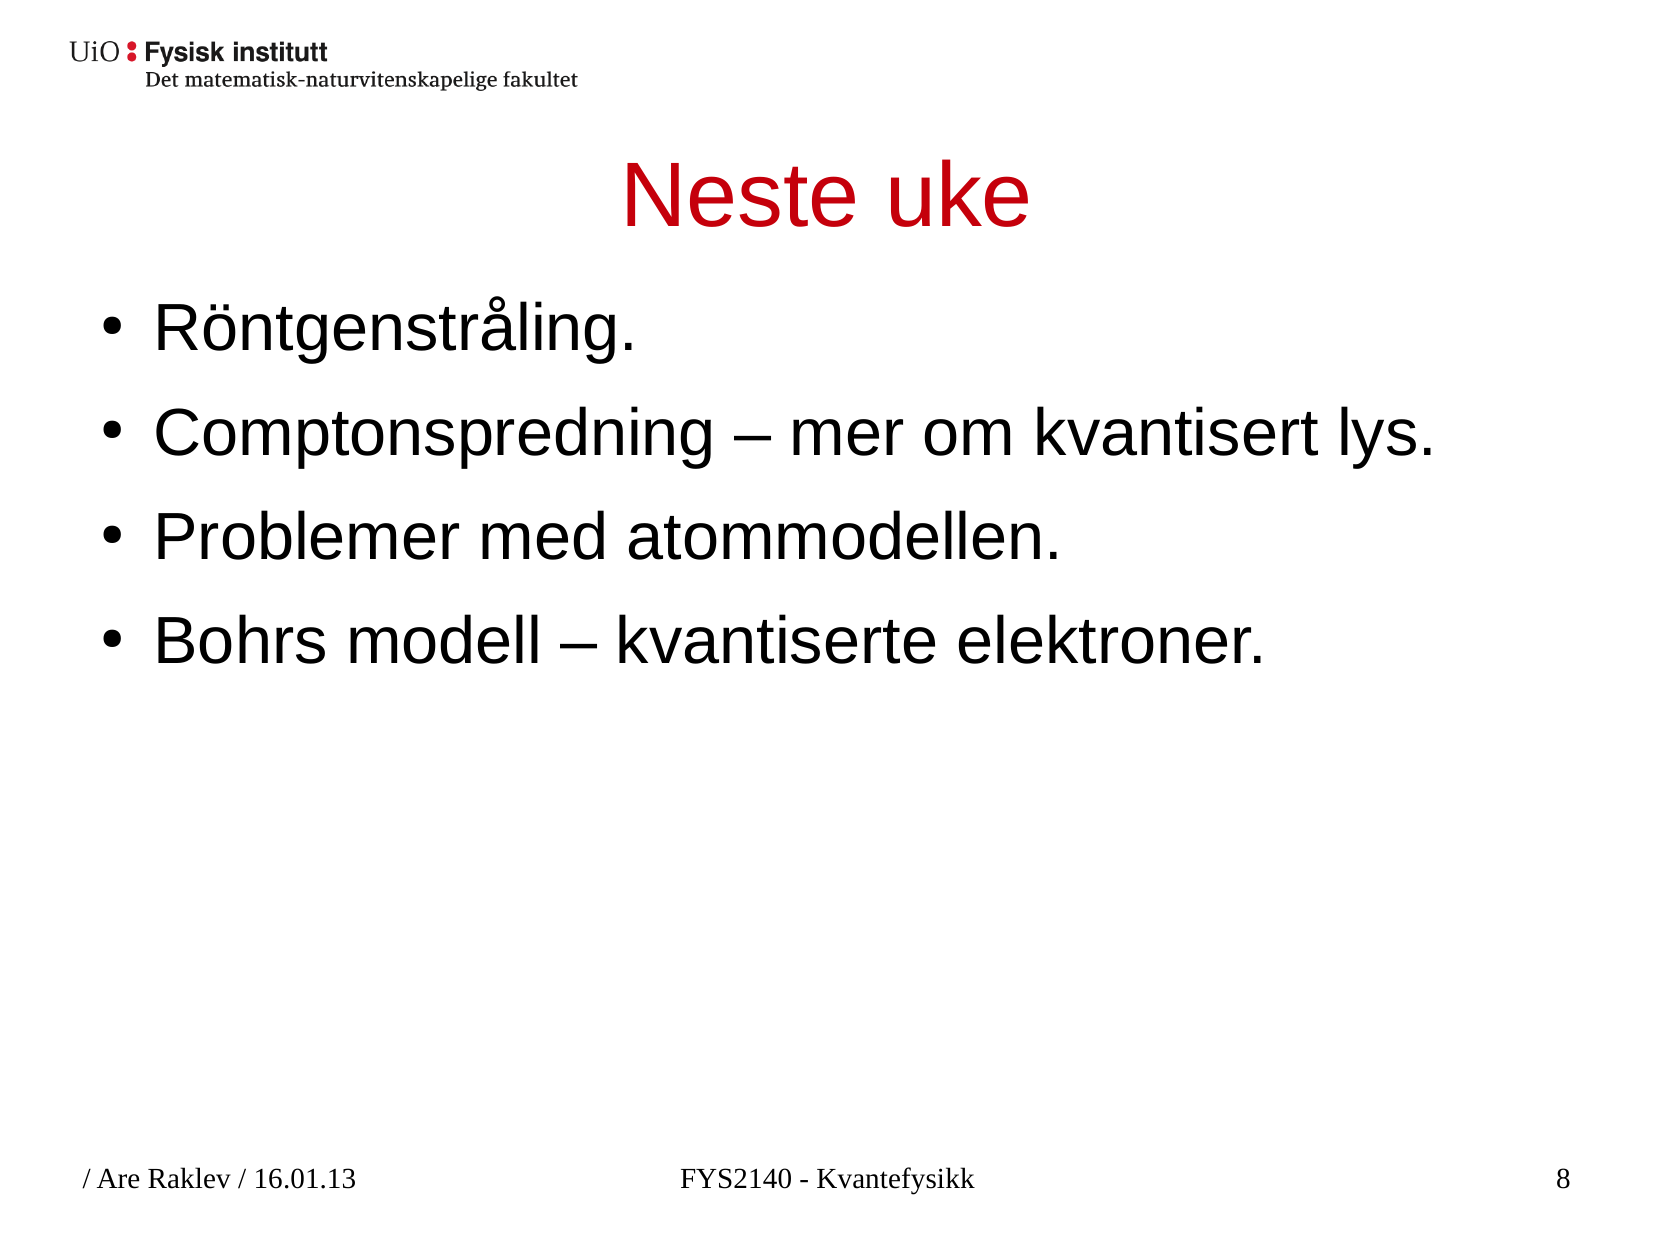

# Neste uke
Röntgenstråling.
Comptonspredning – mer om kvantisert lys.
Problemer med atommodellen.
Bohrs modell – kvantiserte elektroner.
/ Are Raklev / 16.01.13
FYS2140 - Kvantefysikk
8